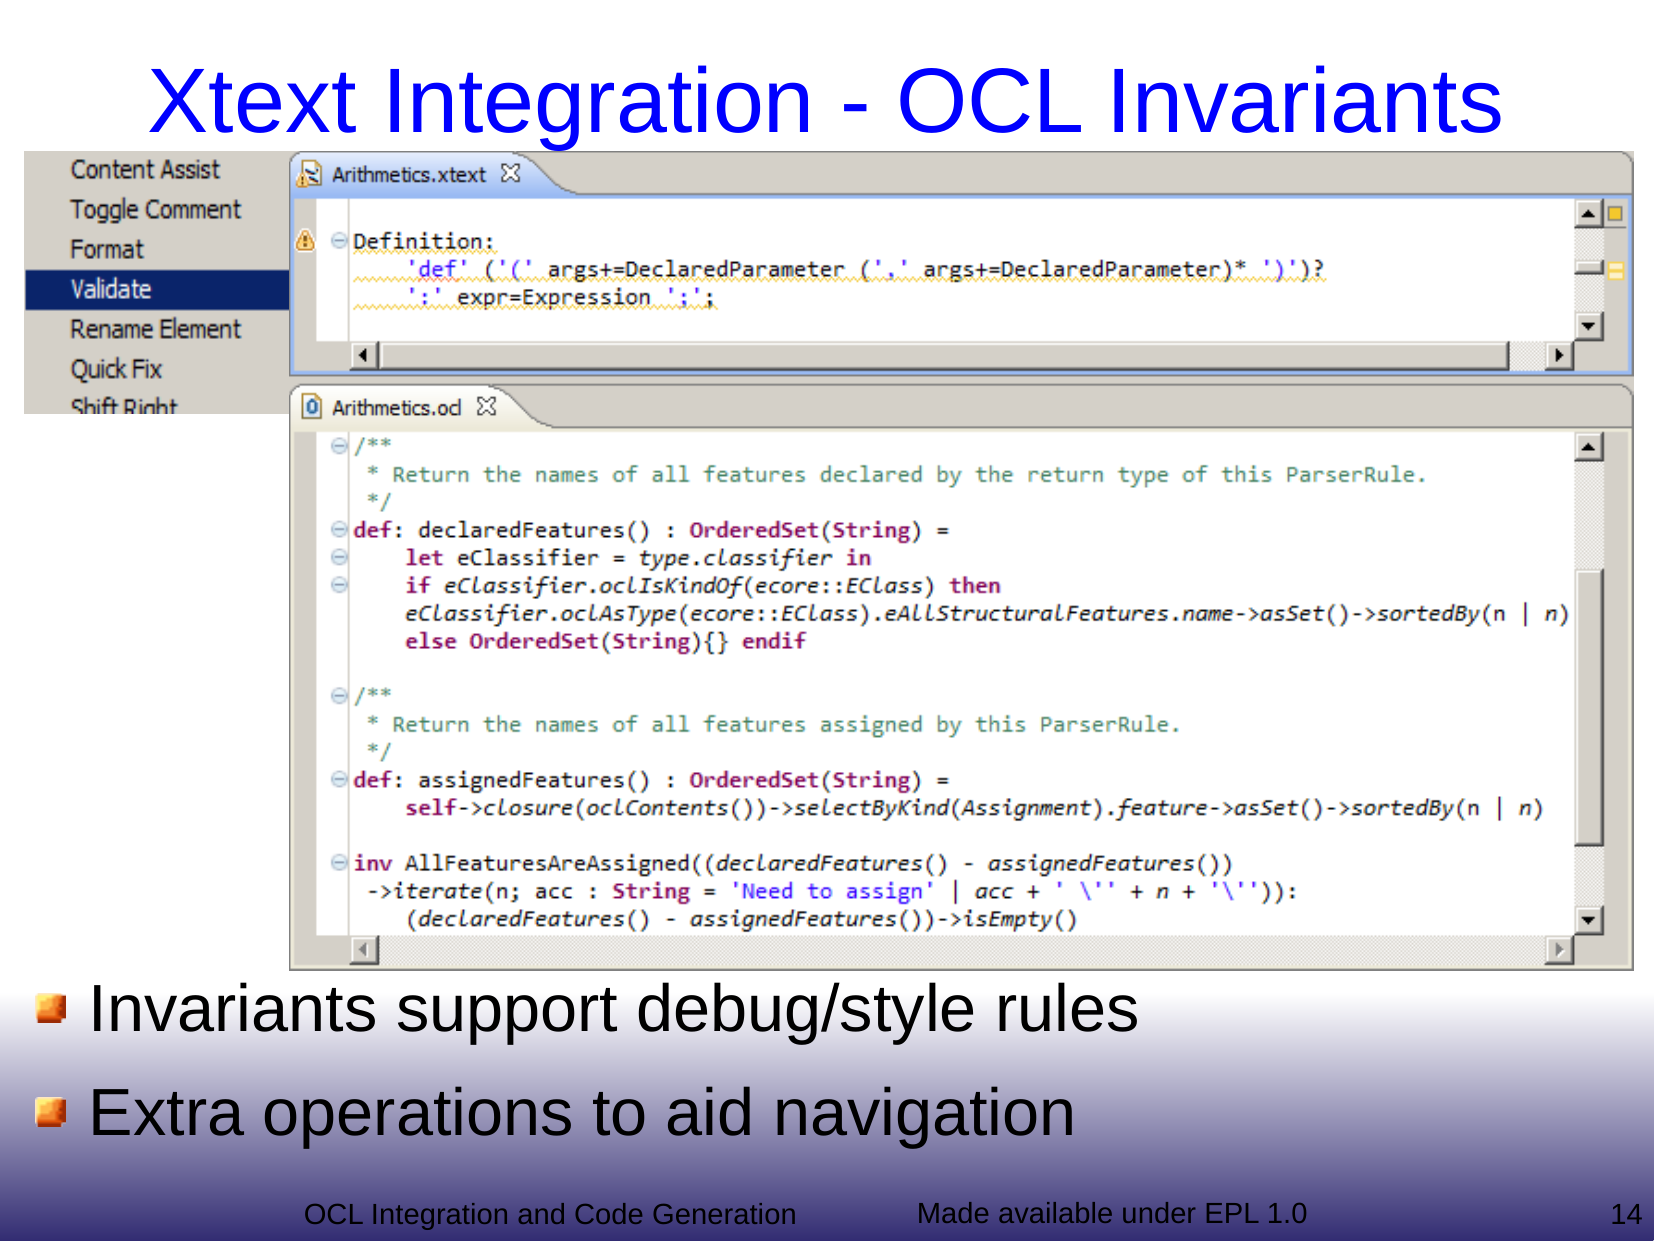

# Xtext Integration - OCL Invariants
Invariants support debug/style rules
Extra operations to aid navigation
OCL Integration and Code Generation
14